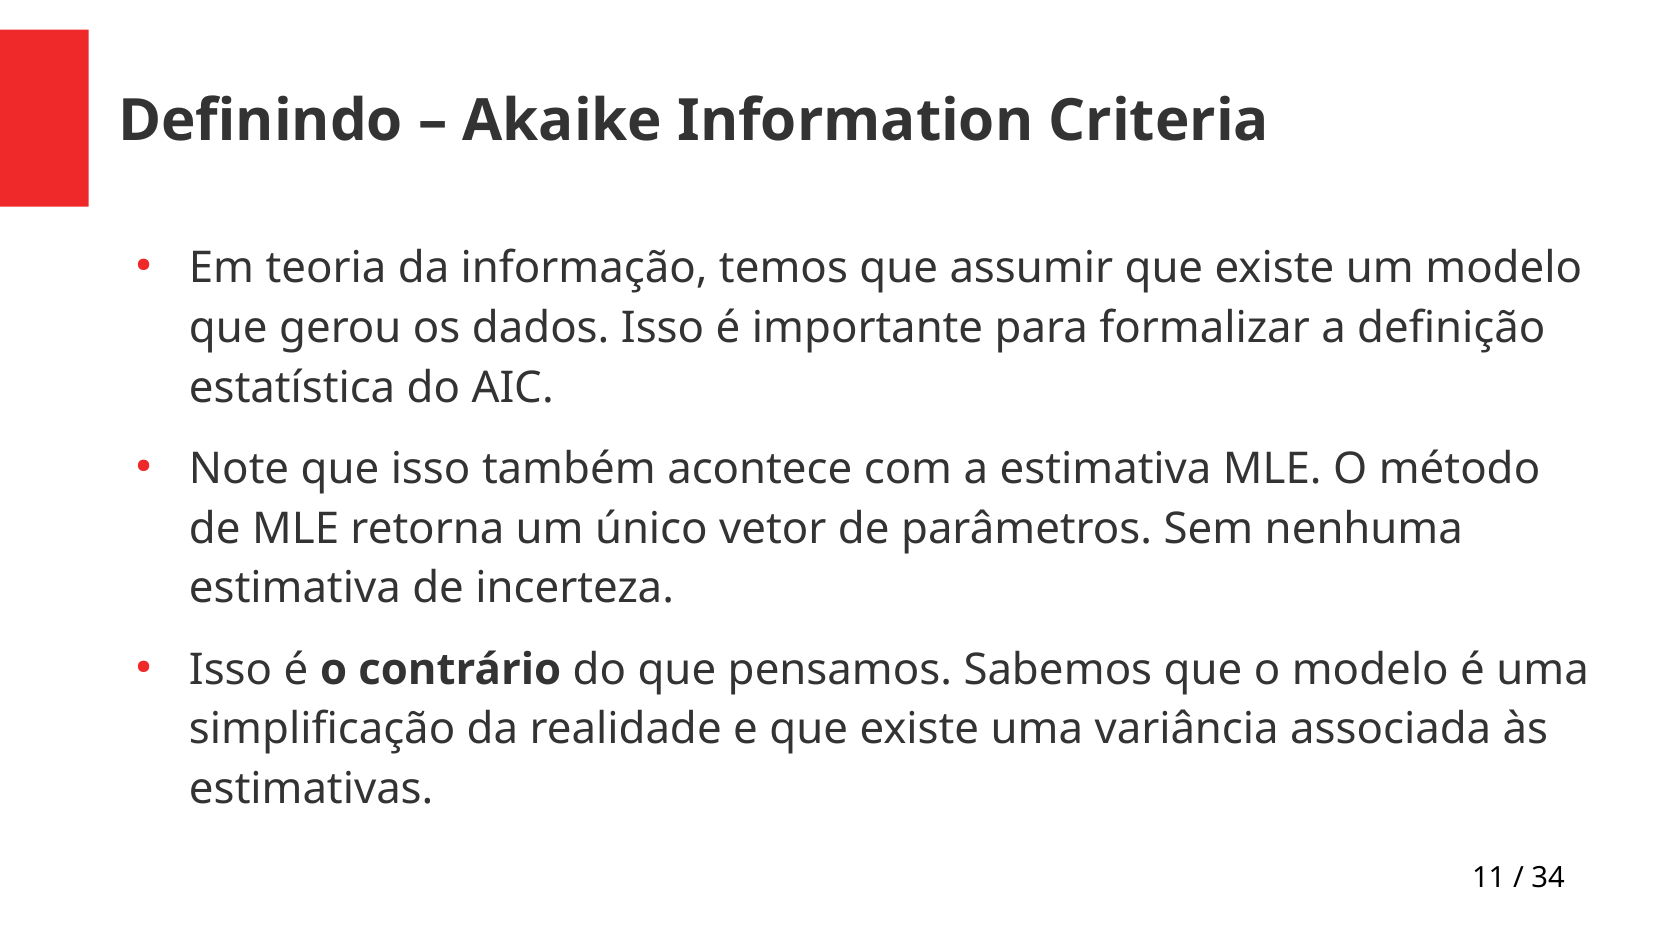

# Definindo – Akaike Information Criteria
Em teoria da informação, temos que assumir que existe um modelo que gerou os dados. Isso é importante para formalizar a definição estatística do AIC.
Note que isso também acontece com a estimativa MLE. O método de MLE retorna um único vetor de parâmetros. Sem nenhuma estimativa de incerteza.
Isso é o contrário do que pensamos. Sabemos que o modelo é uma simplificação da realidade e que existe uma variância associada às estimativas.
11